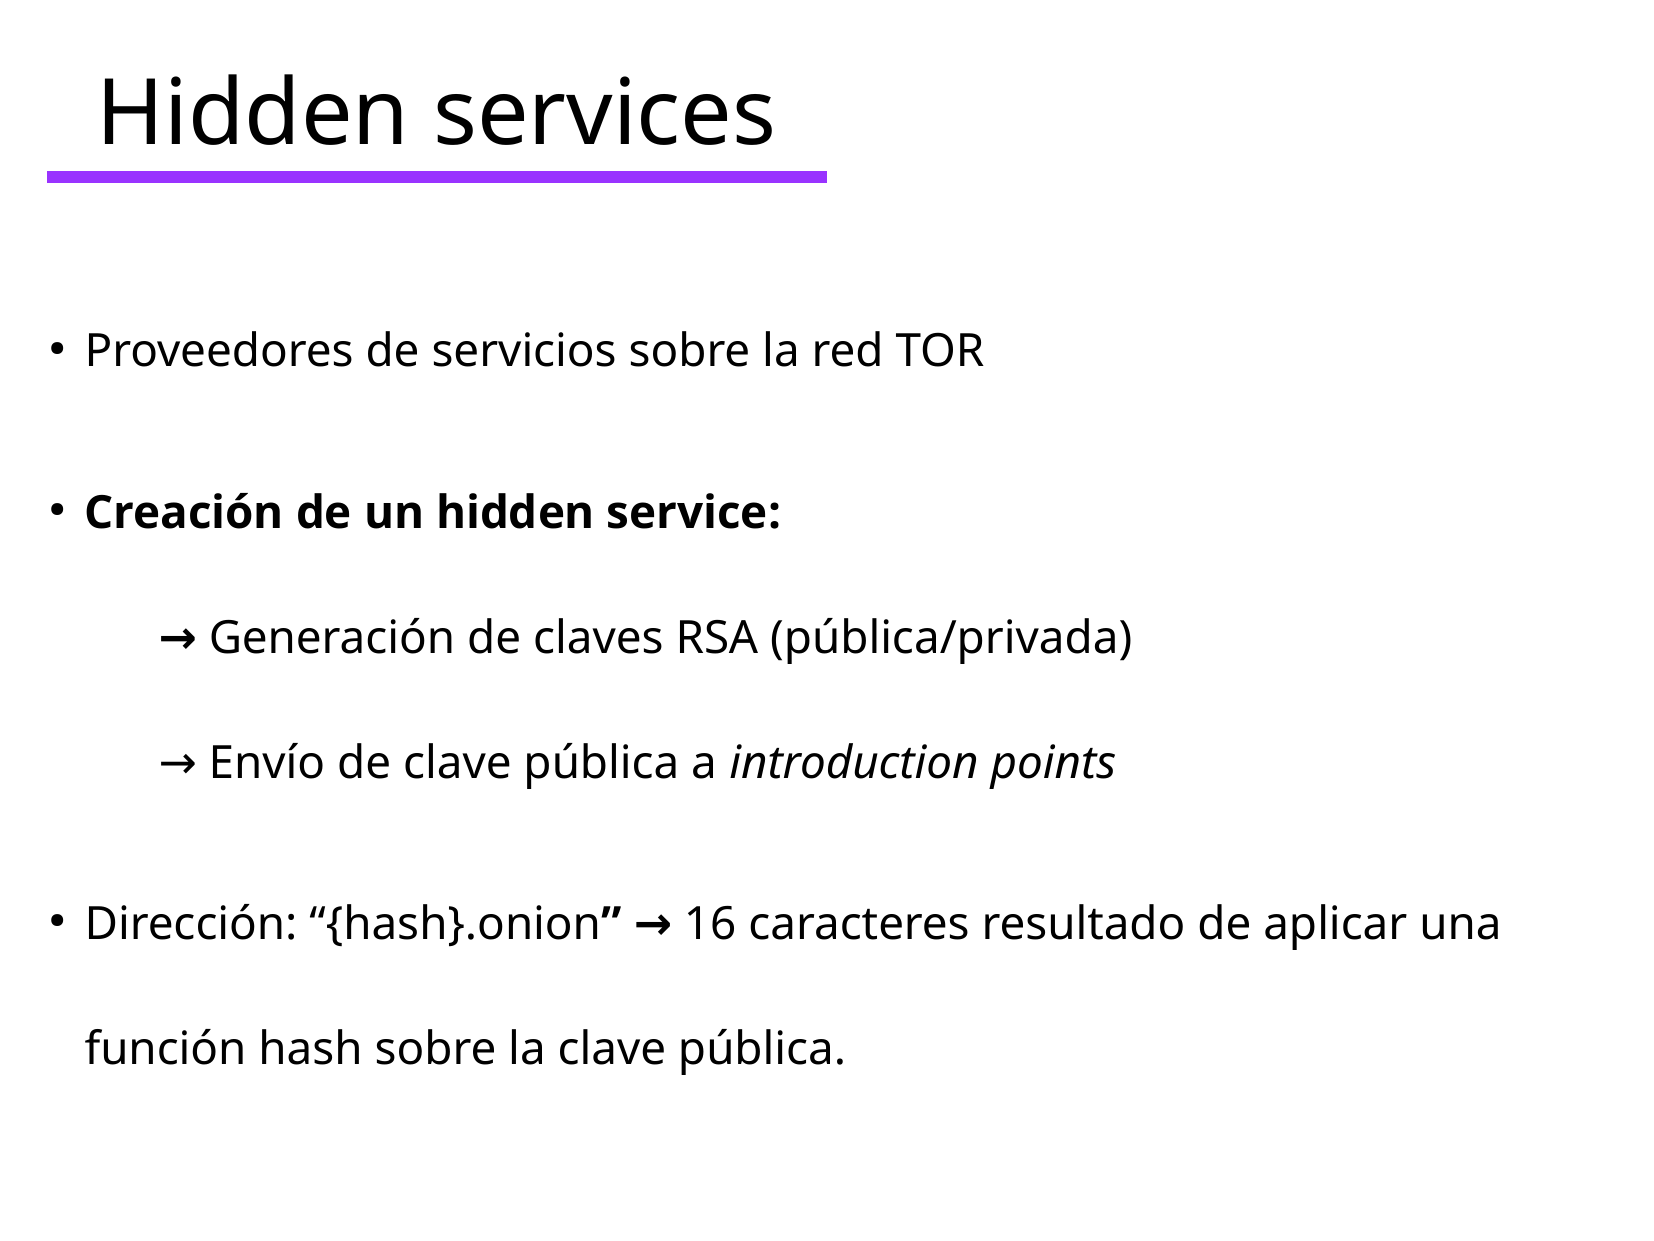

Hidden services
#
Proveedores de servicios sobre la red TOR
Creación de un hidden service:
	→ Generación de claves RSA (pública/privada)
	→ Envío de clave pública a introduction points
Dirección: “{hash}.onion” → 16 caracteres resultado de aplicar una
función hash sobre la clave pública.